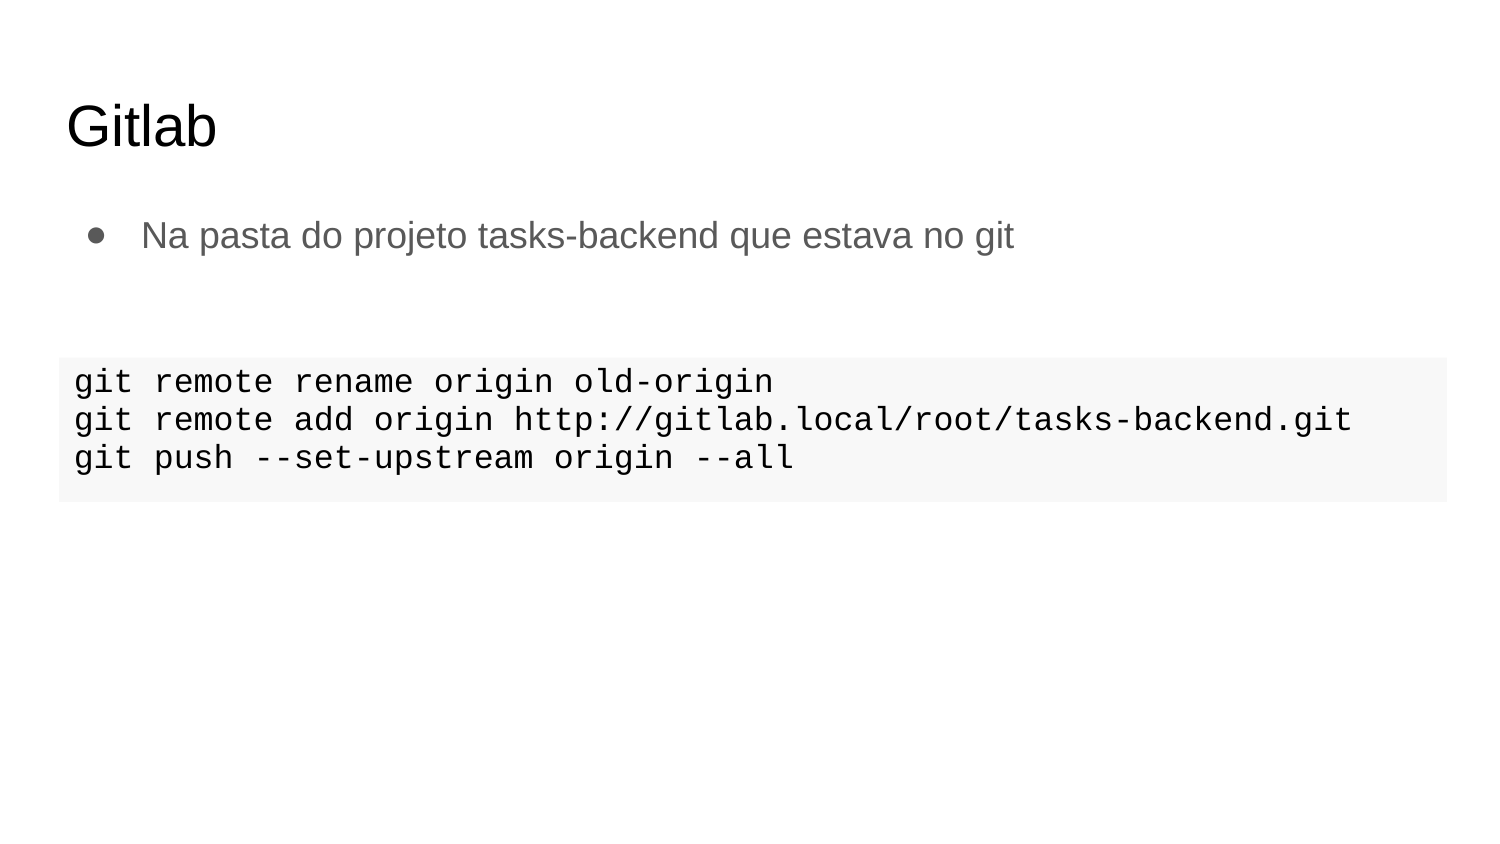

# Gitlab
Na pasta do projeto tasks-backend que estava no git
git remote rename origin old-origin
git remote add origin http://gitlab.local/root/tasks-backend.git
git push --set-upstream origin --all